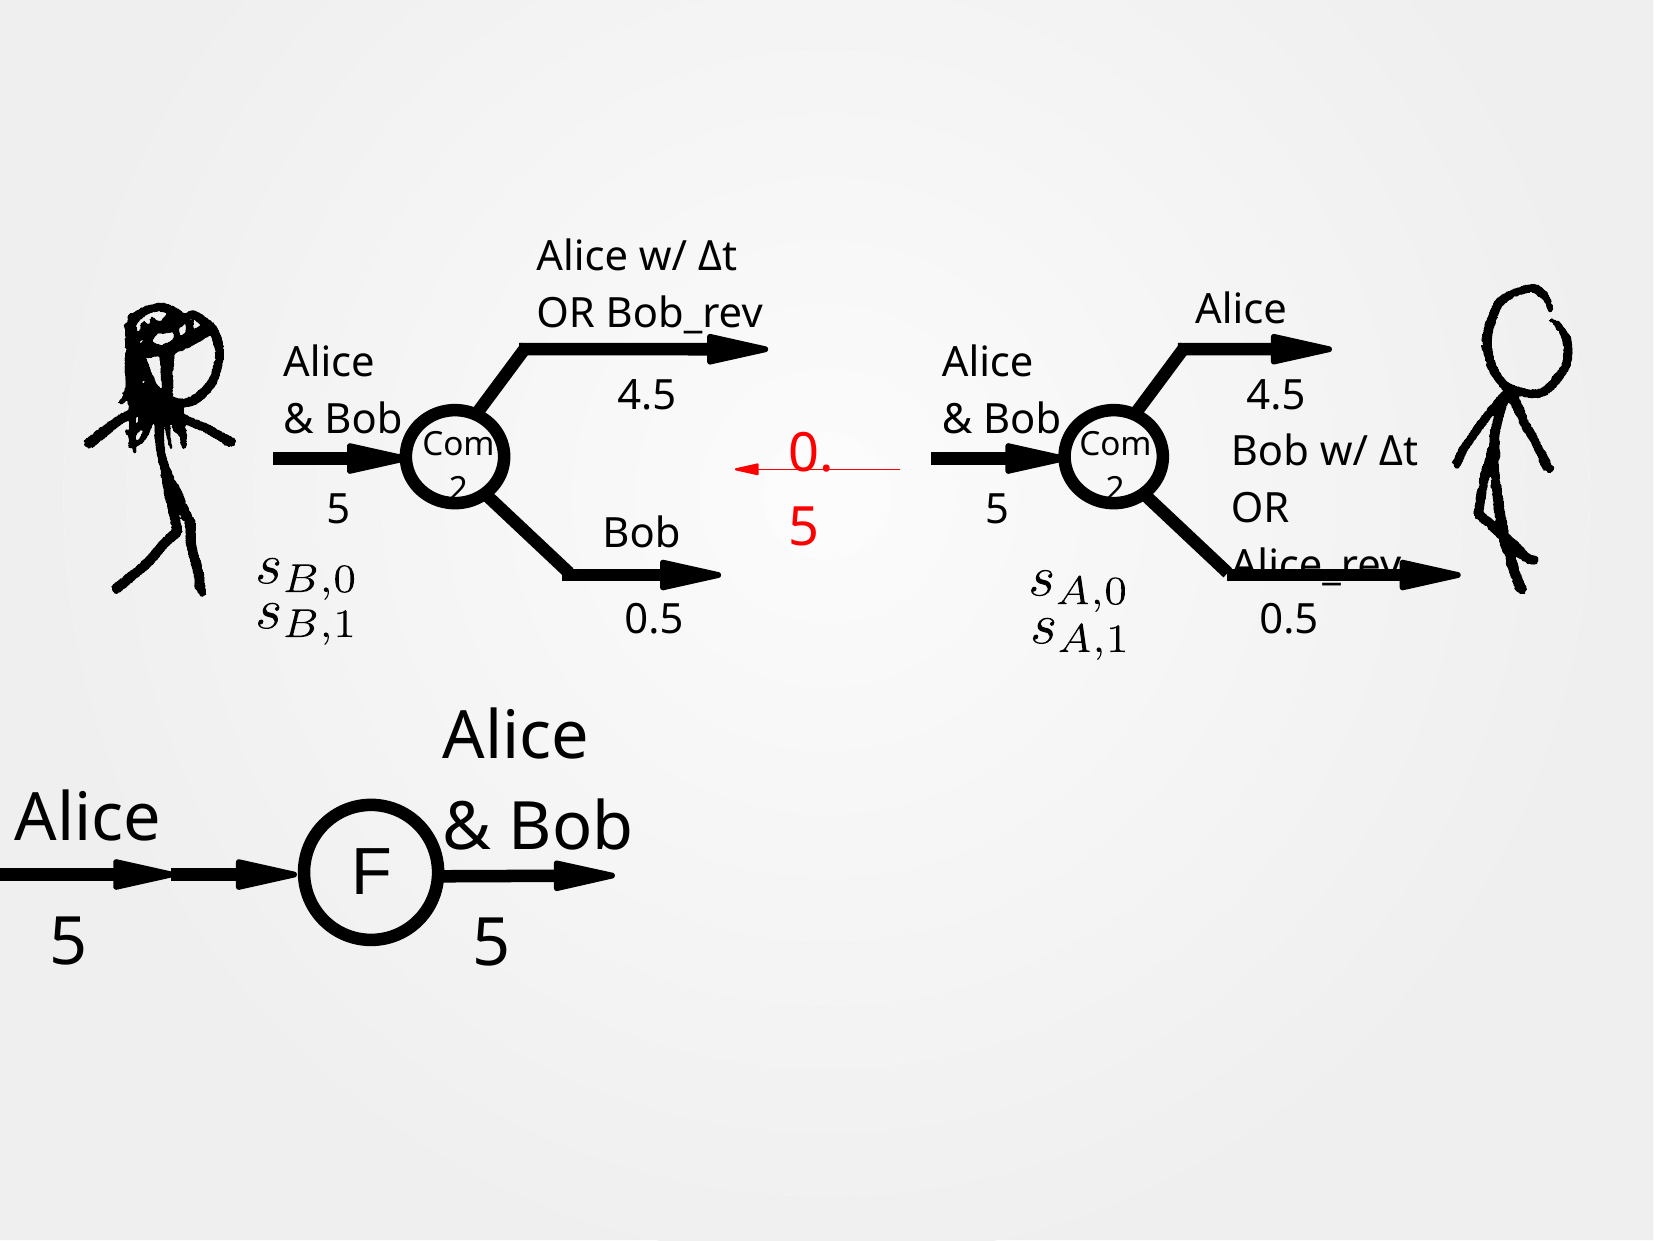

Alice w/ Δt OR Bob_rev
Alice
Alice
& Bob
Alice
& Bob
4.5
4.5
0.5
Com
 2
Com
 2
Bob w/ Δt OR Alice_rev
5
5
Bob
0.5
0.5
Alice
& Bob
Alice
F
5
5